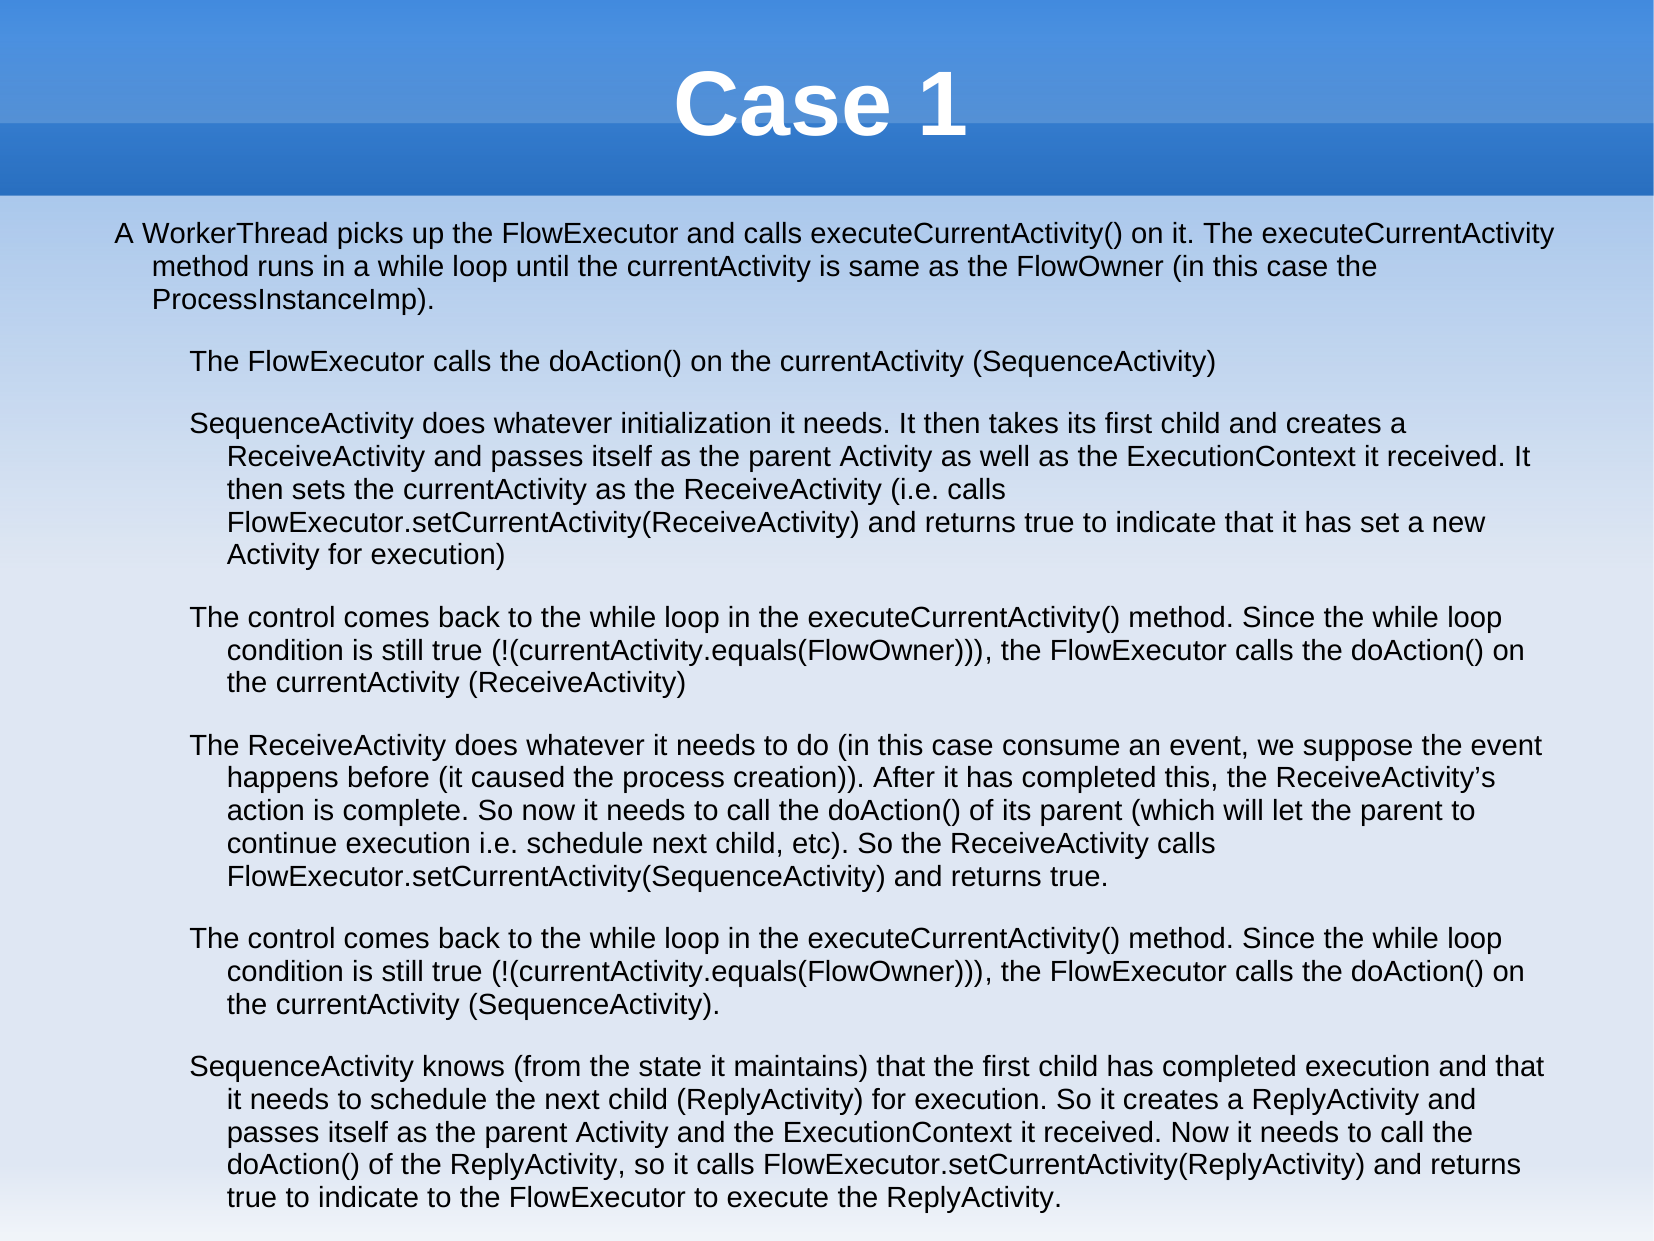

# Case 1
A WorkerThread picks up the FlowExecutor and calls executeCurrentActivity() on it. The executeCurrentActivity method runs in a while loop until the currentActivity is same as the FlowOwner (in this case the ProcessInstanceImp).
The FlowExecutor calls the doAction() on the currentActivity (SequenceActivity)
SequenceActivity does whatever initialization it needs. It then takes its first child and creates a ReceiveActivity and passes itself as the parent Activity as well as the ExecutionContext it received. It then sets the currentActivity as the ReceiveActivity (i.e. calls FlowExecutor.setCurrentActivity(ReceiveActivity) and returns true to indicate that it has set a new Activity for execution)
The control comes back to the while loop in the executeCurrentActivity() method. Since the while loop condition is still true (!(currentActivity.equals(FlowOwner))), the FlowExecutor calls the doAction() on the currentActivity (ReceiveActivity)
The ReceiveActivity does whatever it needs to do (in this case consume an event, we suppose the event happens before (it caused the process creation)). After it has completed this, the ReceiveActivity’s action is complete. So now it needs to call the doAction() of its parent (which will let the parent to continue execution i.e. schedule next child, etc). So the ReceiveActivity calls FlowExecutor.setCurrentActivity(SequenceActivity) and returns true.
The control comes back to the while loop in the executeCurrentActivity() method. Since the while loop condition is still true (!(currentActivity.equals(FlowOwner))), the FlowExecutor calls the doAction() on the currentActivity (SequenceActivity).
SequenceActivity knows (from the state it maintains) that the first child has completed execution and that it needs to schedule the next child (ReplyActivity) for execution. So it creates a ReplyActivity and passes itself as the parent Activity and the ExecutionContext it received. Now it needs to call the doAction() of the ReplyActivity, so it calls FlowExecutor.setCurrentActivity(ReplyActivity) and returns true to indicate to the FlowExecutor to execute the ReplyActivity.